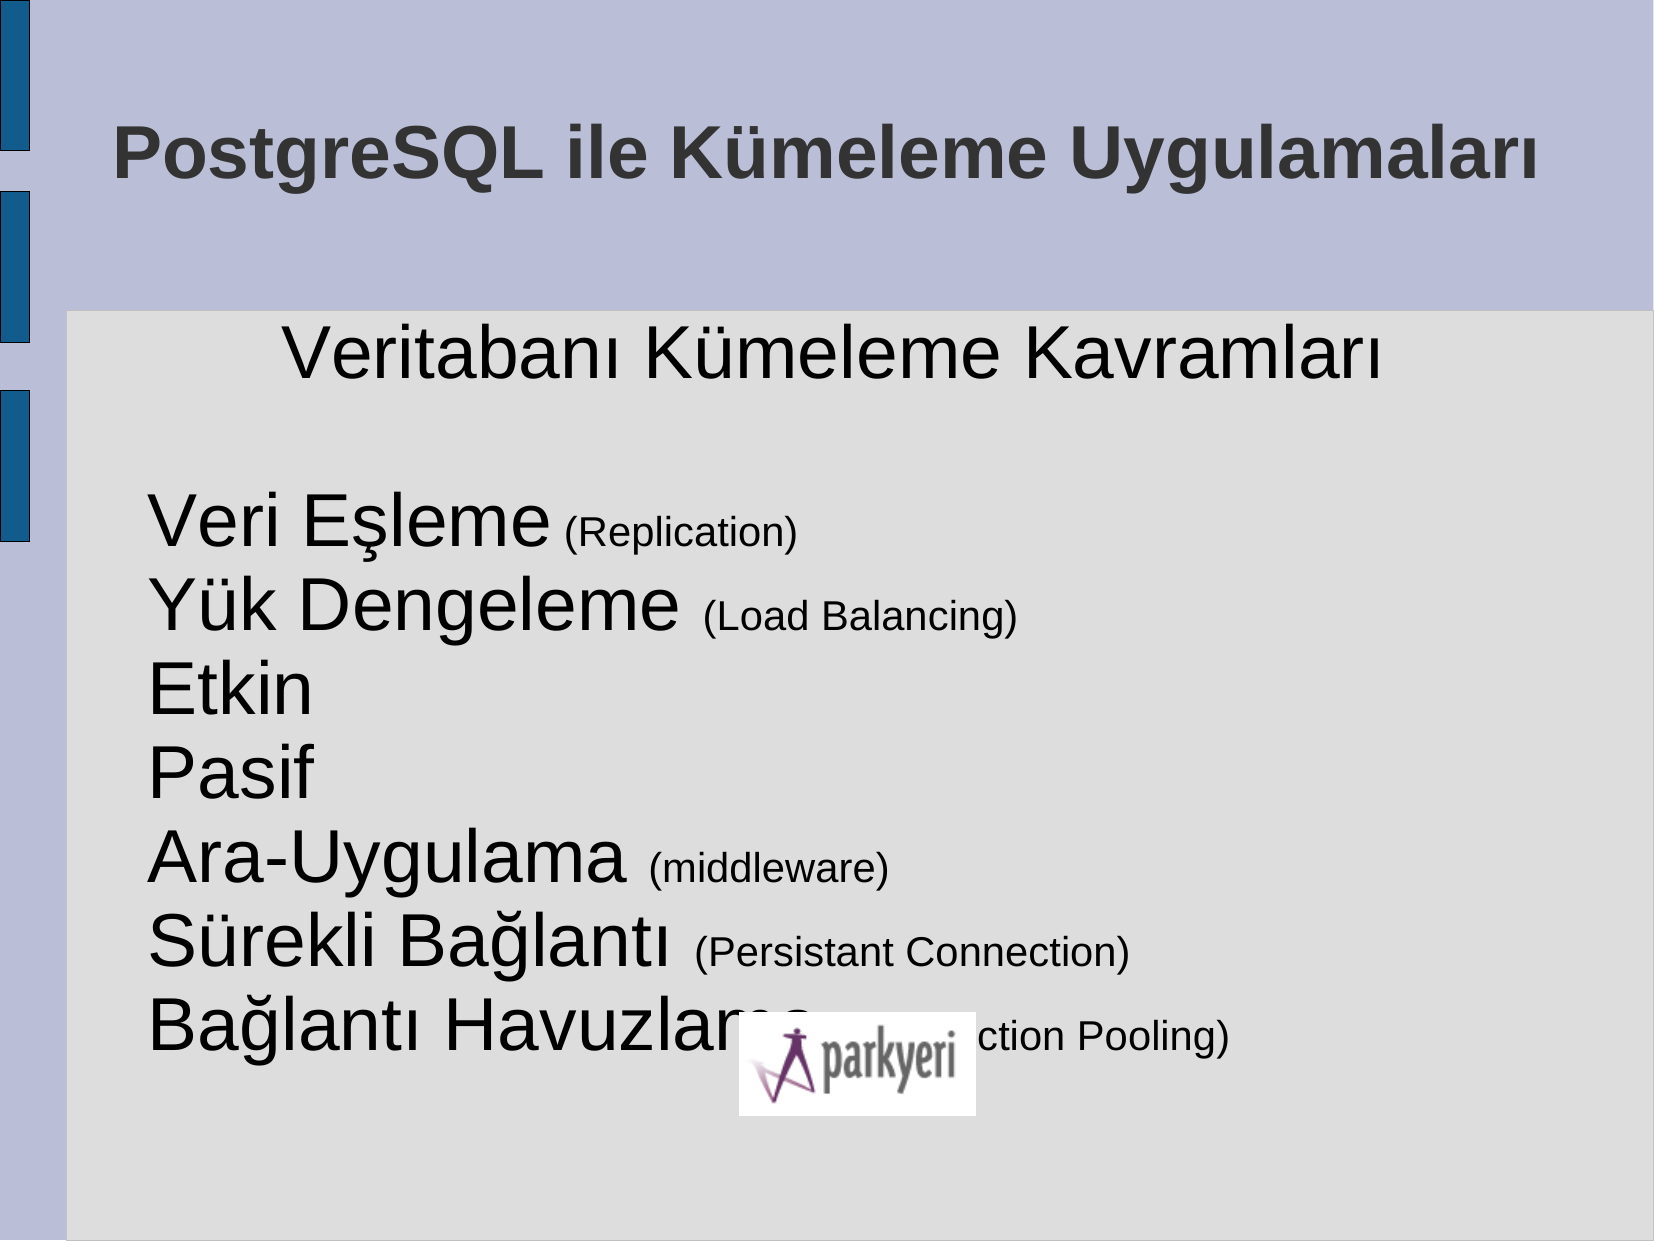

# PostgreSQL ile Kümeleme Uygulamaları
Veritabanı Kümeleme Kavramları
Veri Eşleme (Replication)
Yük Dengeleme (Load Balancing)
Etkin
Pasif
Ara-Uygulama (middleware)
Sürekli Bağlantı (Persistant Connection)
Bağlantı Havuzlama (Connection Pooling)